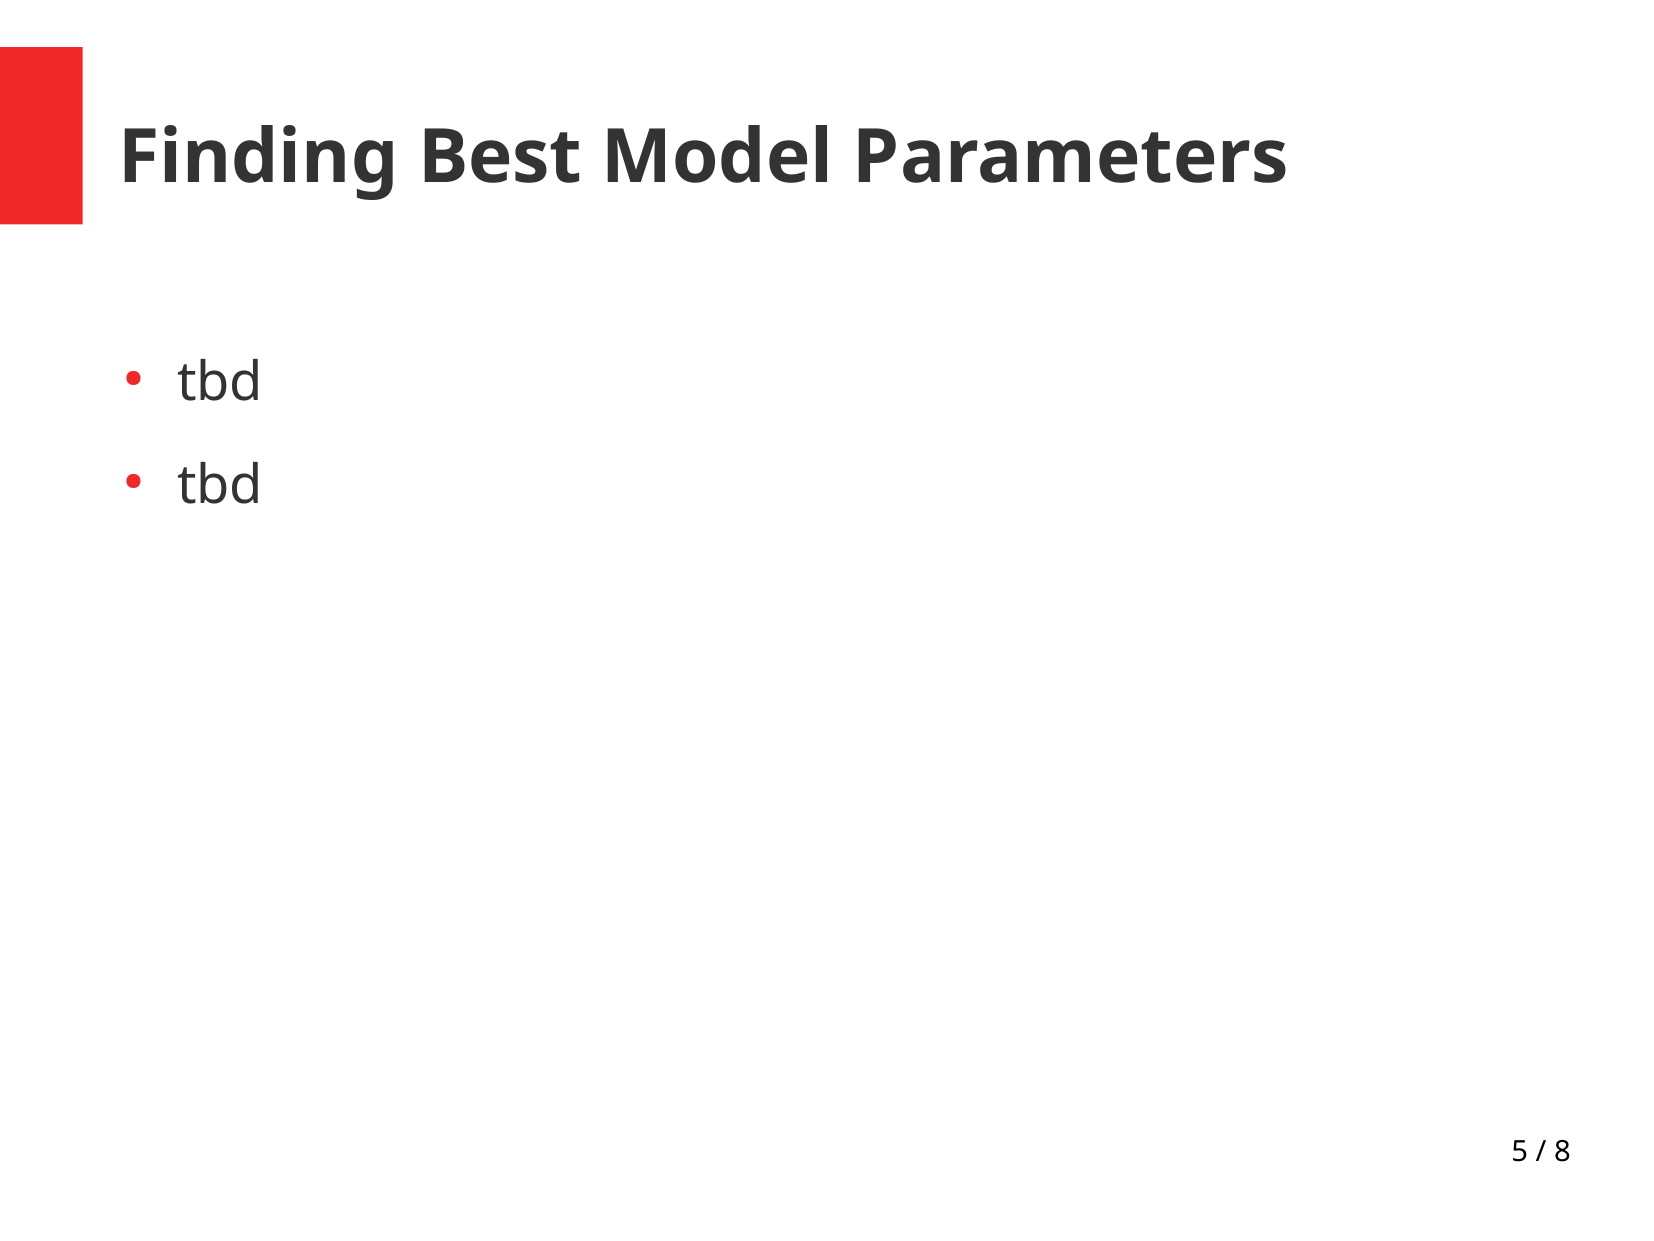

# Finding Best Model Parameters
tbd
tbd
5